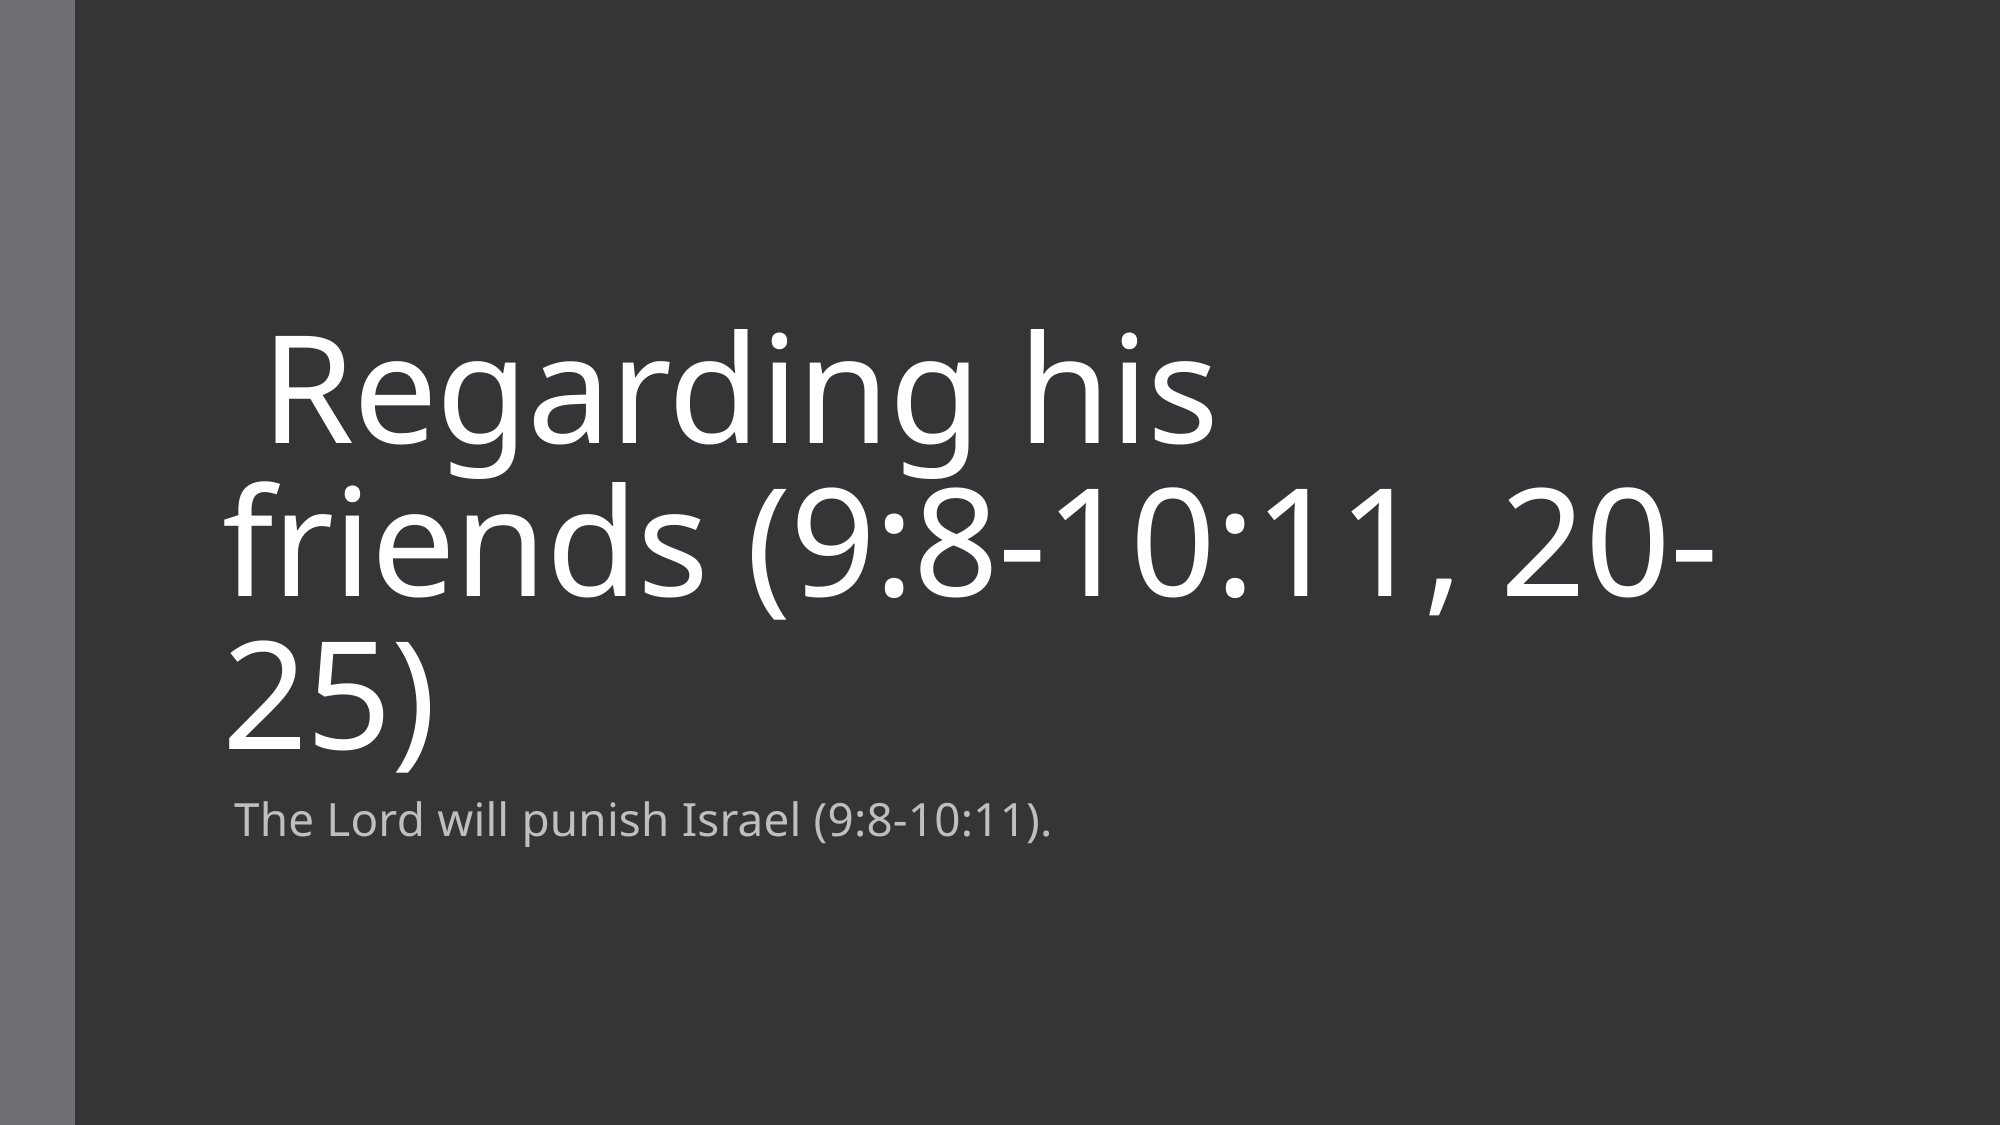

# Regarding his friends (9:8-10:11, 20-25)
 The Lord will punish Israel (9:8-10:11).